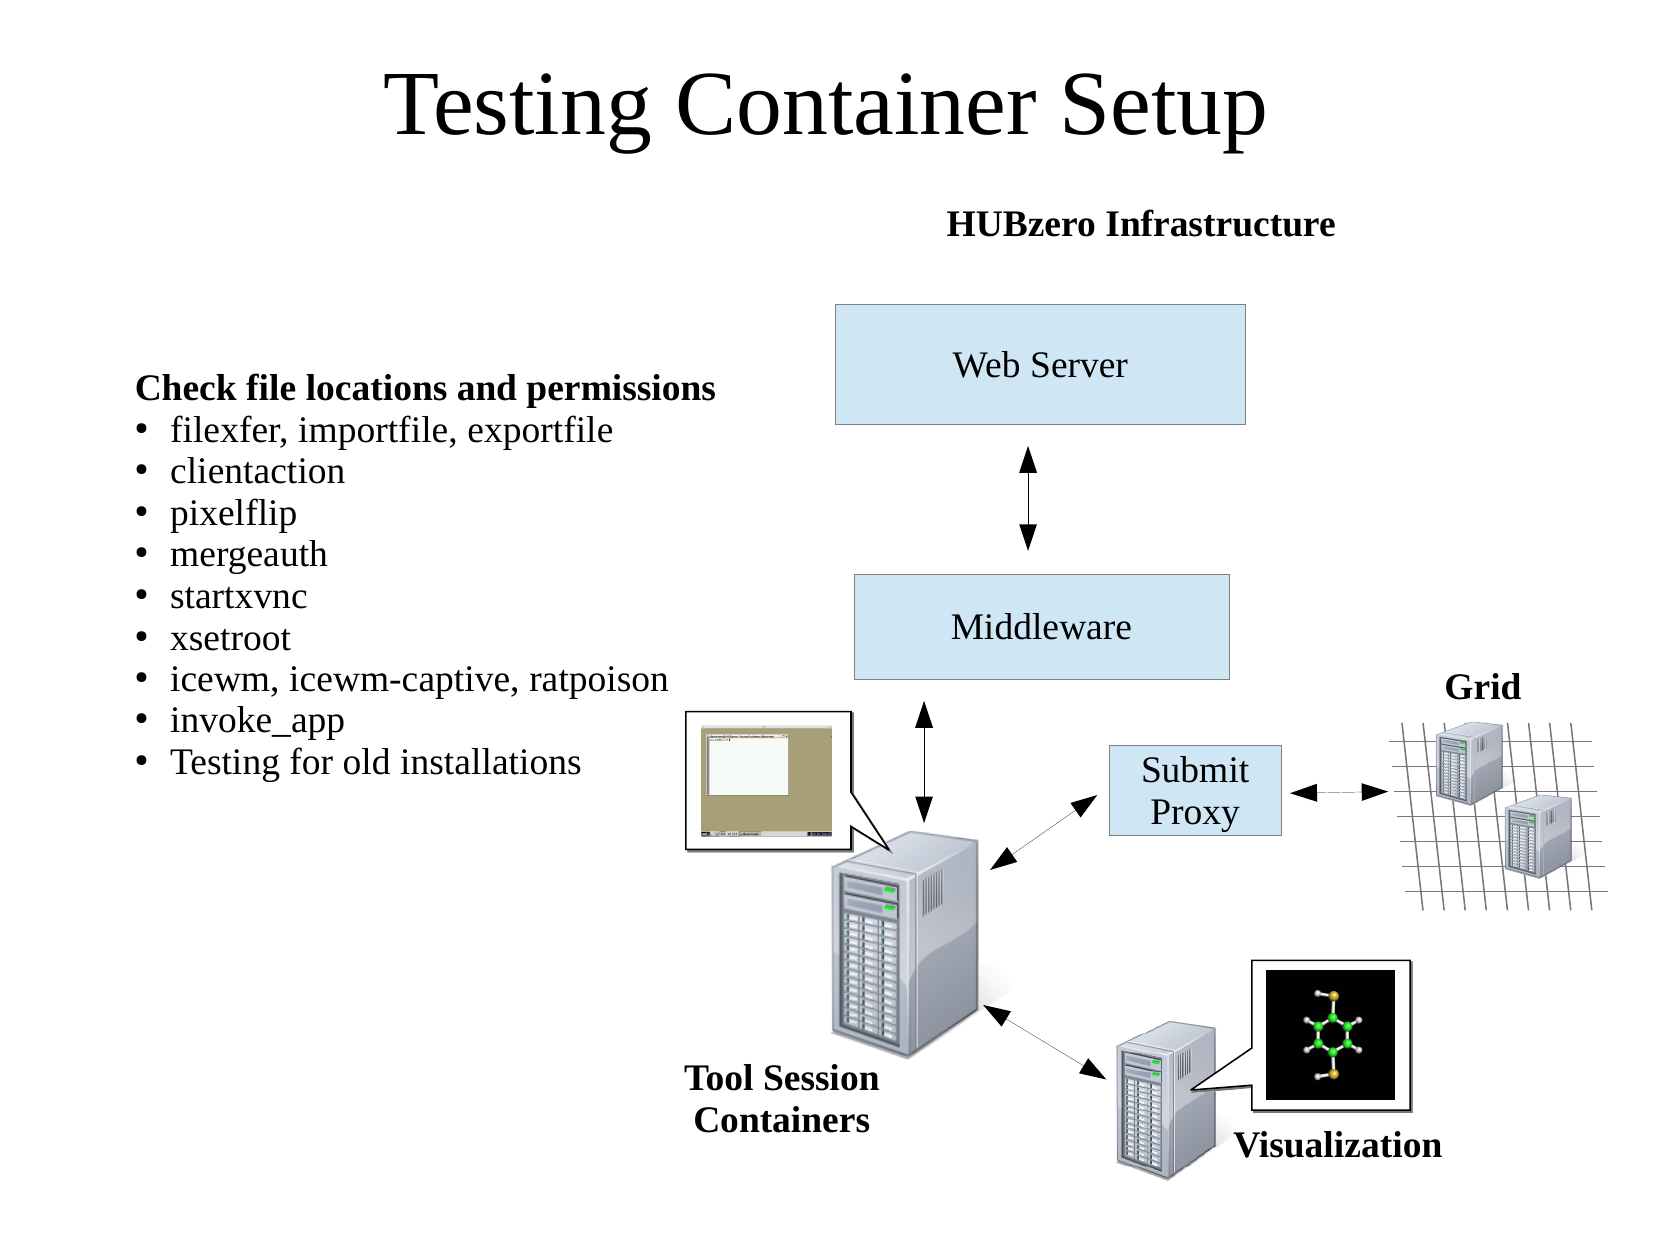

# Testing Container Setup
HUBzero Infrastructure
Web Server
Check file locations and permissions
filexfer, importfile, exportfile
clientaction
pixelflip
mergeauth
startxvnc
xsetroot
icewm, icewm-captive, ratpoison
invoke_app
Testing for old installations
Middleware
Grid
Submit
Proxy
Tool Session
Containers
Visualization